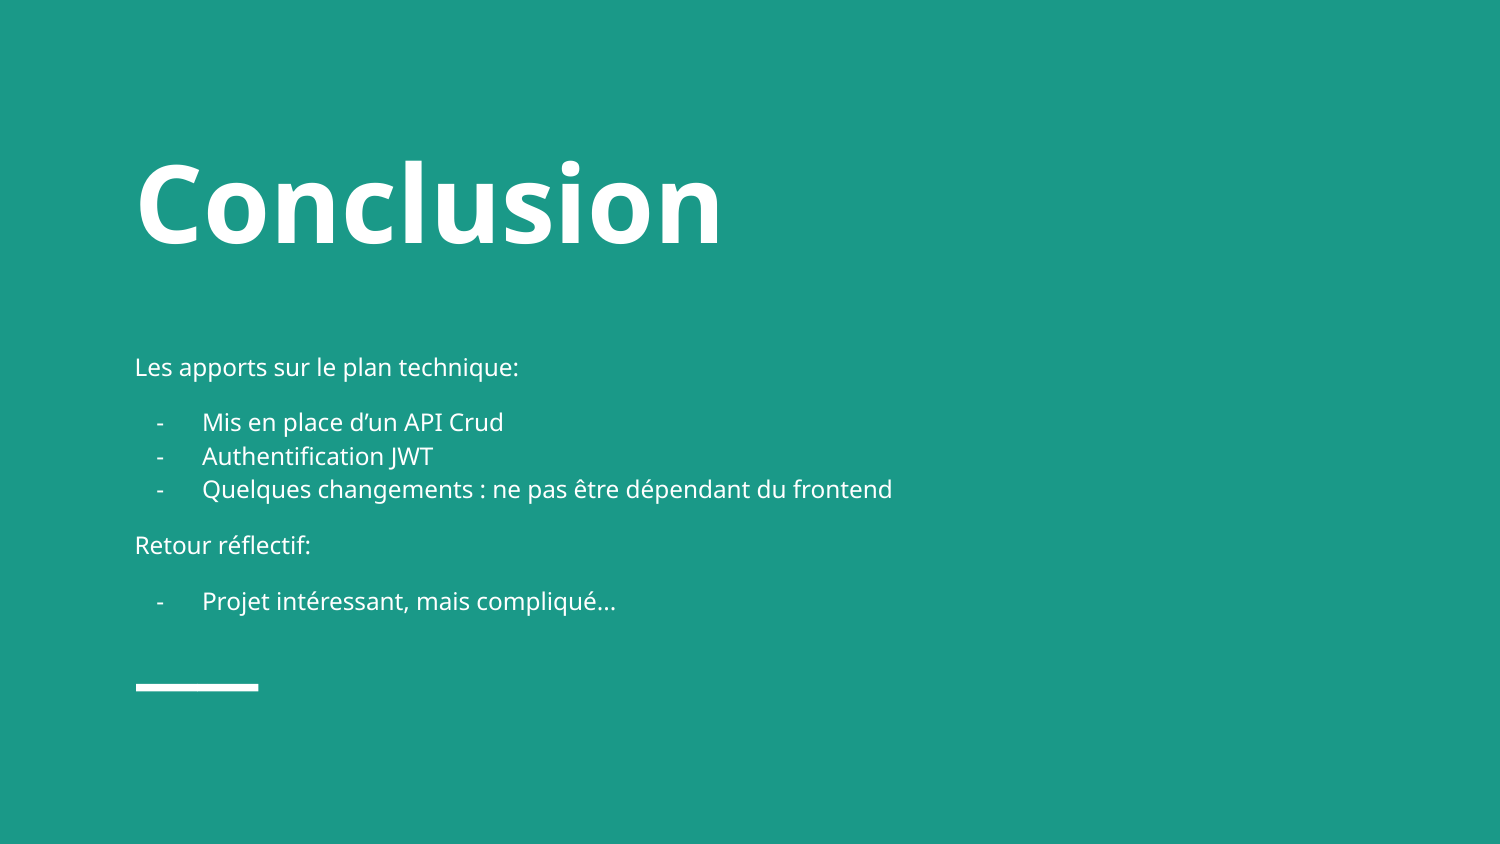

Conclusion
# Les apports sur le plan technique:
Mis en place d’un API Crud
Authentification JWT
Quelques changements : ne pas être dépendant du frontend
Retour réflectif:
Projet intéressant, mais compliqué...